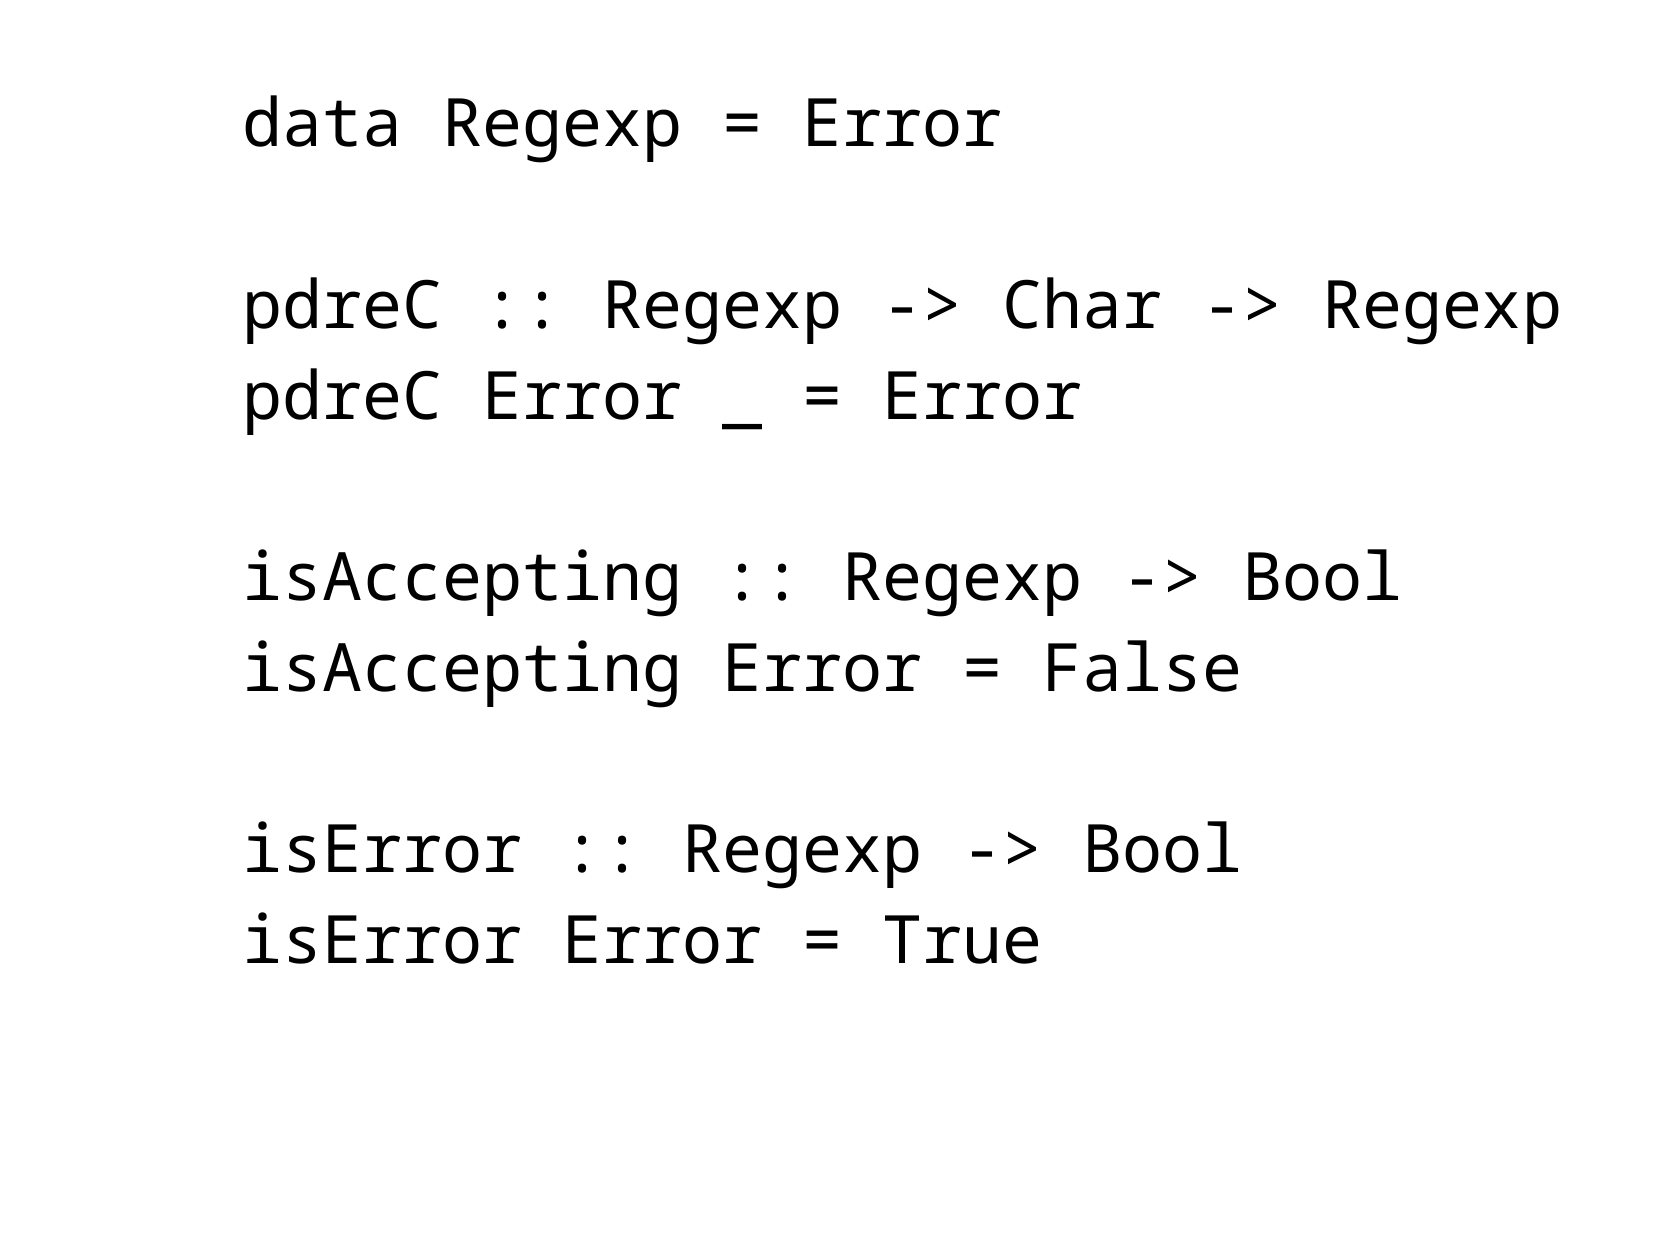

# data Regexp = Error
 pdreC :: Regexp -> Char -> Regexp
 pdreC Error _ = Error
 isAccepting :: Regexp -> Bool
 isAccepting Error = False
 isError :: Regexp -> Bool
 isError Error = True